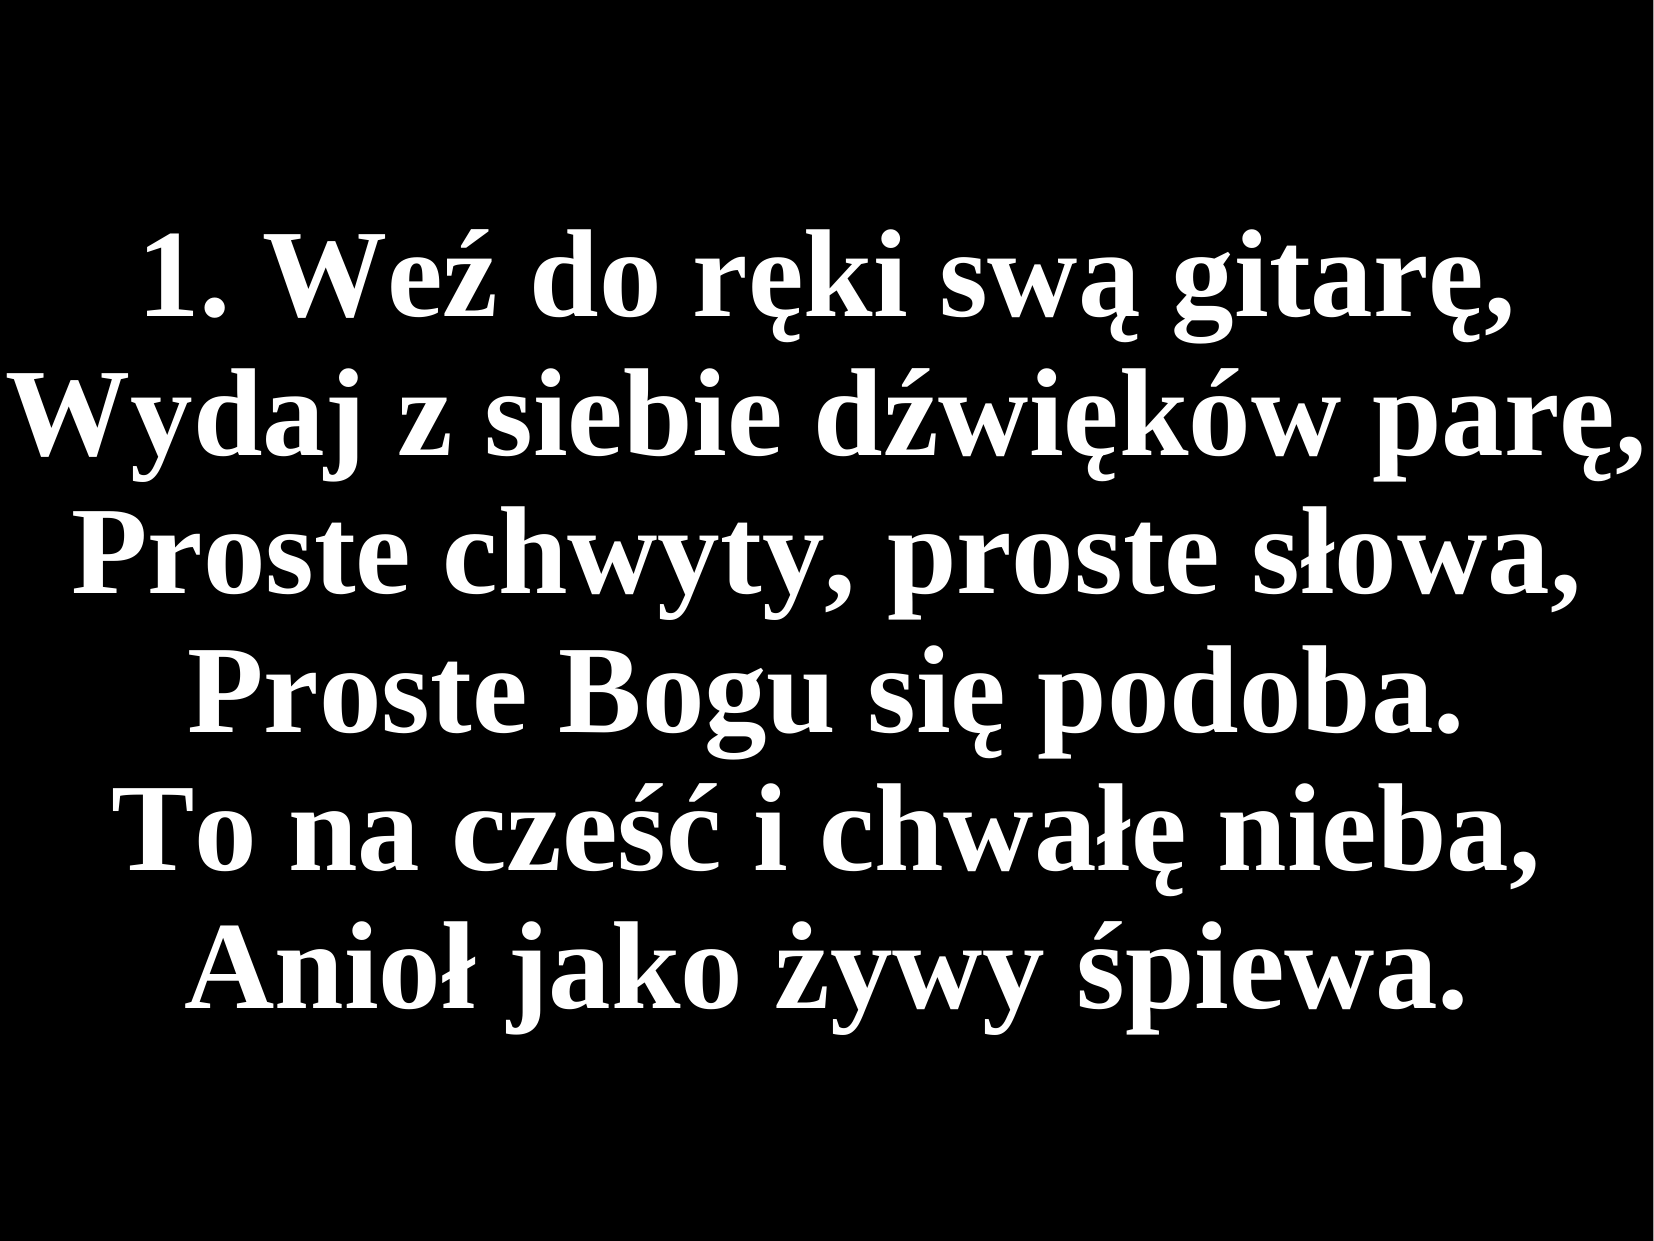

# 1. Weź do ręki swą gitarę, Wydaj z siebie dźwięków parę, Proste chwyty, proste słowa, Proste Bogu się podoba. To na cześć i chwałę nieba, Anioł jako żywy śpiewa.